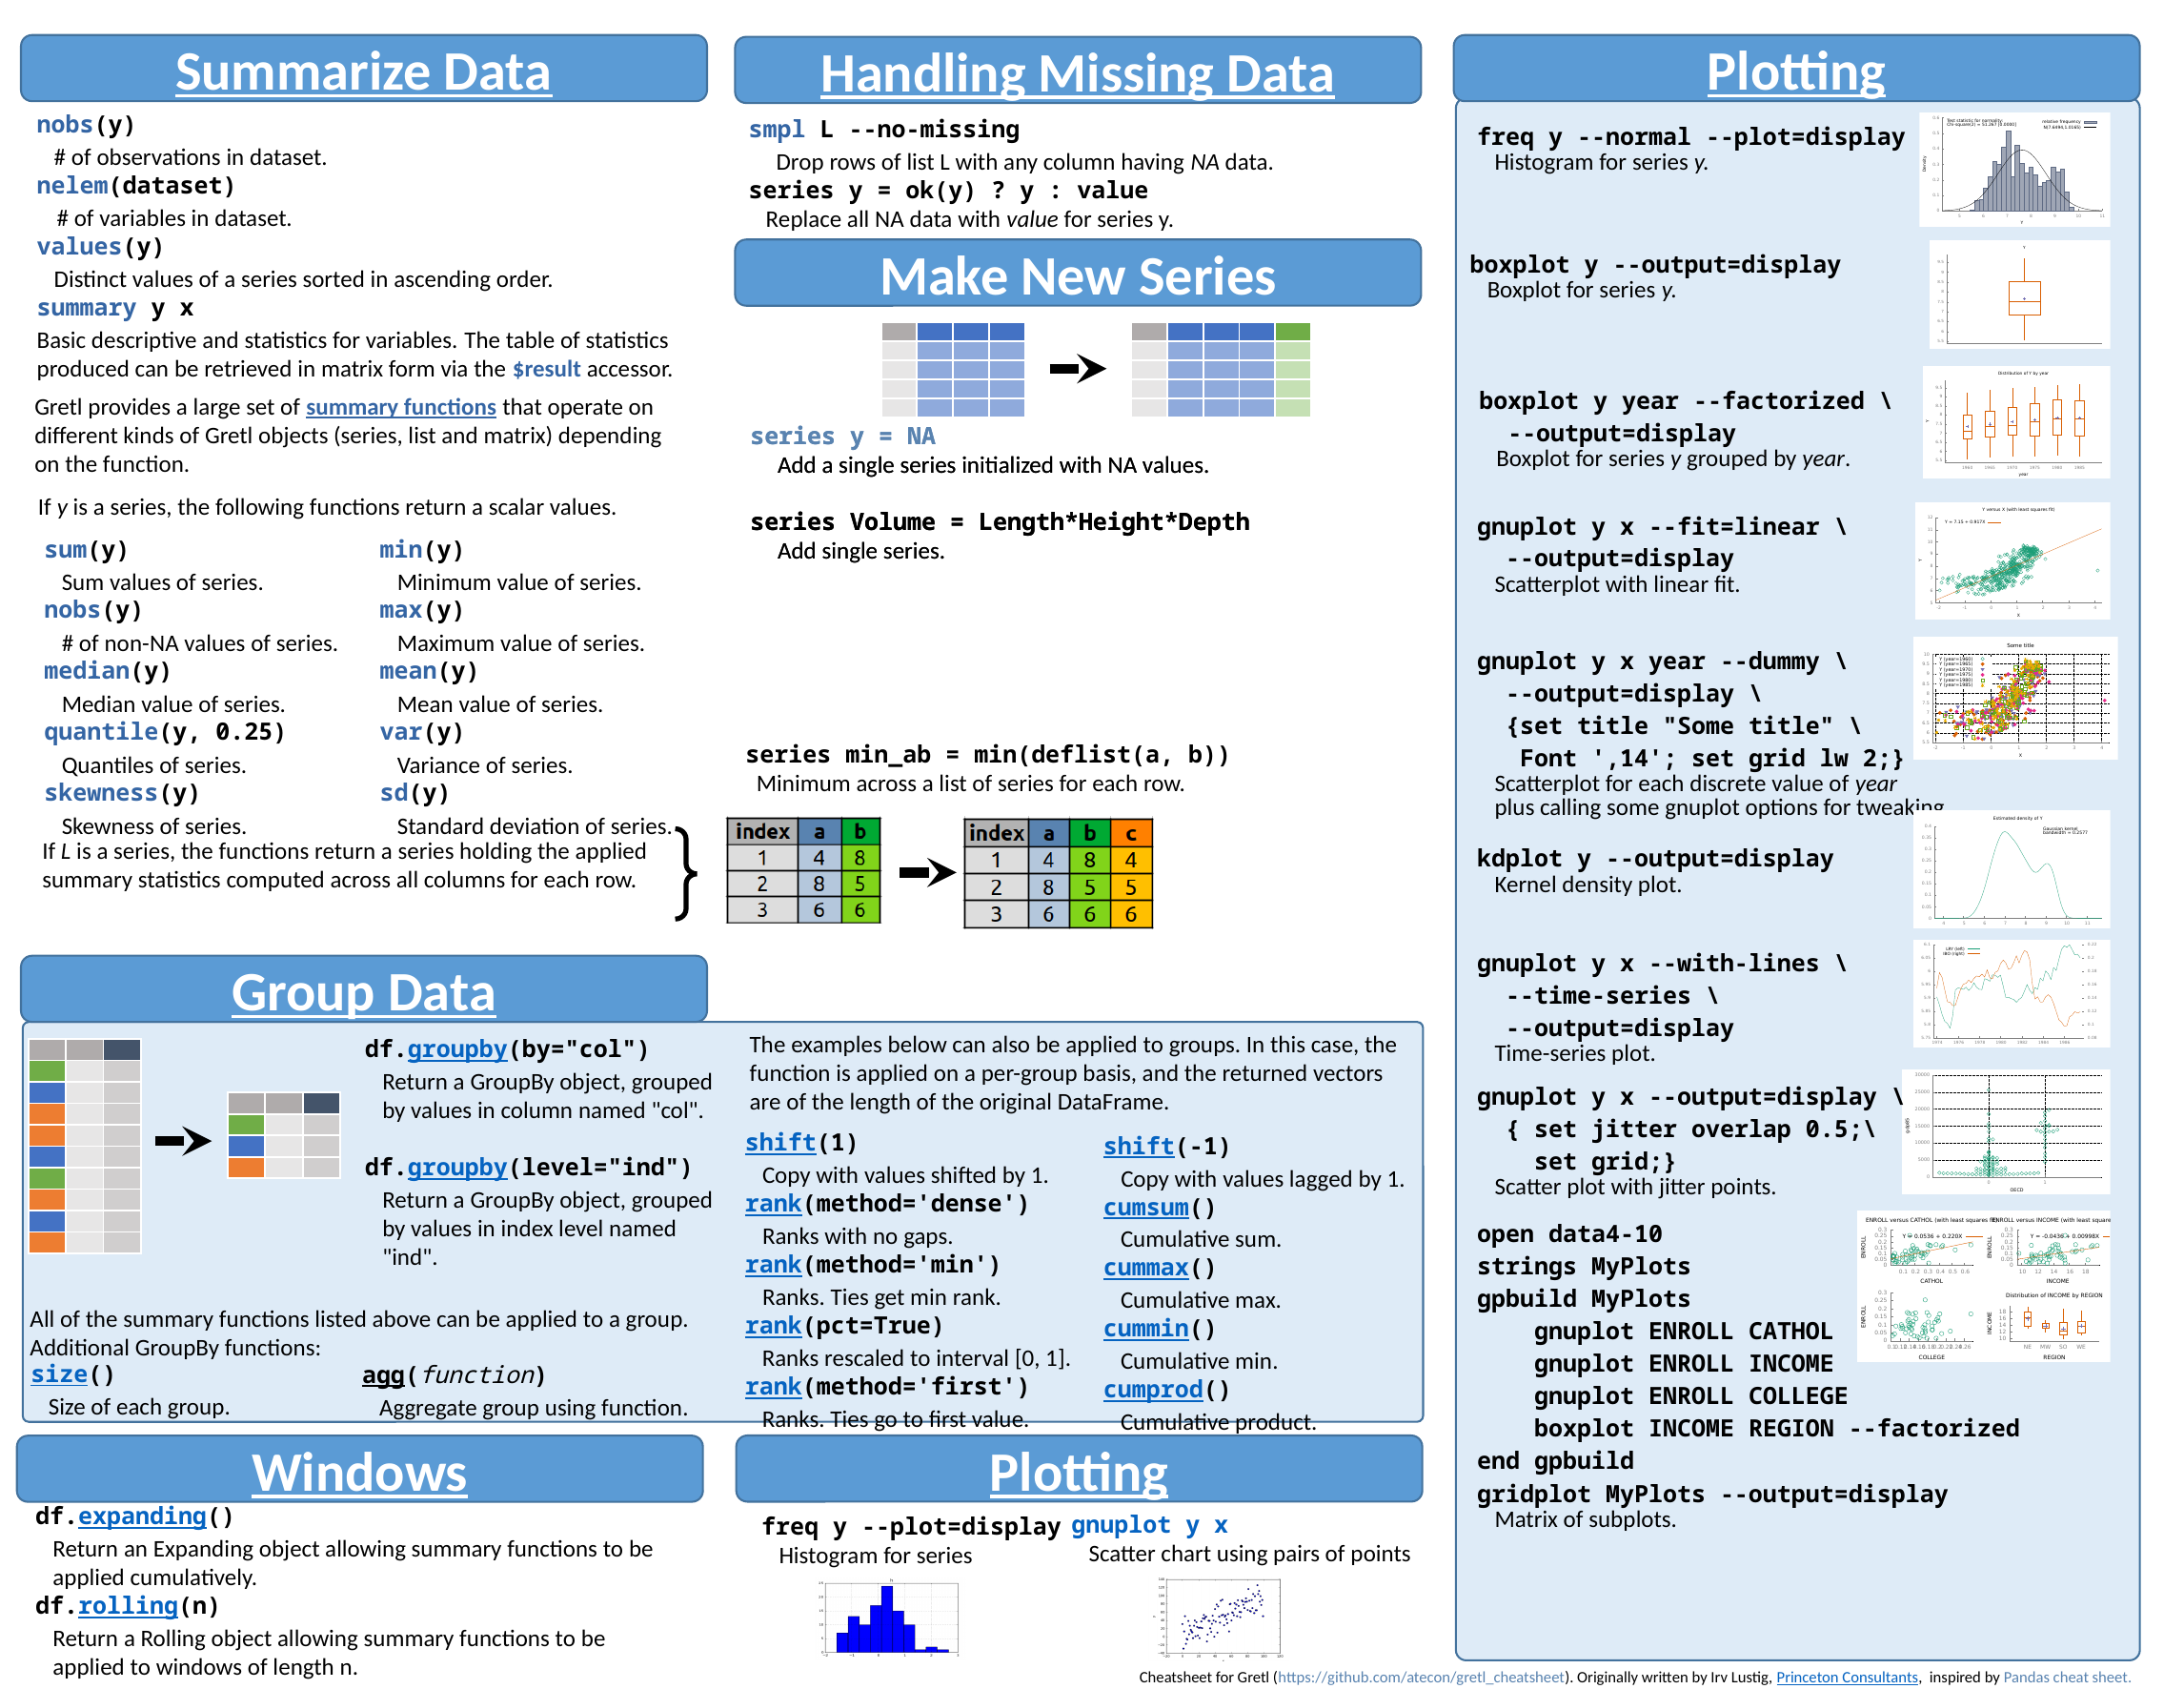

Summarize Data
Plotting
Handling Missing Data
nobs(y)
# of observations in dataset.
nelem(dataset)
 # of variables in dataset.
values(y)
Distinct values of a series sorted in ascending order.
summary y x
Basic descriptive and statistics for variables. The table of statistics produced can be retrieved in matrix form via the $result accessor.
smpl L --no-missing
 Drop rows of list L with any column having NA data.
series y = ok(y) ? y : value
Replace all NA data with value for series y.
freq y --normal --plot=display
Histogram for series y.
Make New Series
boxplot y --output=display
Boxplot for series y.
| | | | |
| --- | --- | --- | --- |
| | | | |
| | | | |
| | | | |
| | | | |
| | | | | |
| --- | --- | --- | --- | --- |
| | | | | |
| | | | | |
| | | | | |
| | | | | |
boxplot y year --factorized \
 --output=display
Boxplot for series y grouped by year.
Gretl provides a large set of summary functions that operate on different kinds of Gretl objects (series, list and matrix) depending on the function.
series y = NA
 Add a single series initialized with NA values.
series Volume = Length*Height*Depth
 Add single series.
series y = NA
 Add a single series initialized with NA values.
series Volume = Length*Height*Depth
 Add single series.
If y is a series, the following functions return a scalar values.
gnuplot y x --fit=linear \
 --output=display
Scatterplot with linear fit.
sum(y)
Sum values of series.
nobs(y)
# of non-NA values of series.
median(y)
Median value of series.
quantile(y, 0.25)
Quantiles of series.
skewness(y)
Skewness of series.
min(y)
Minimum value of series.
max(y)
Maximum value of series.
mean(y)
Mean value of series.
var(y)
Variance of series.
sd(y)
Standard deviation of series.
gnuplot y x year --dummy \
 --output=display \
 {set title "Some title" \
 Font ',14'; set grid lw 2;}
Scatterplot for each discrete value of year
plus calling some gnuplot options for tweaking.
series min_ab = min(deflist(a, b))
 Minimum across a list of series for each row.
If L is a series, the functions return a series holding the applied summary statistics computed across all columns for each row.
kdplot y --output=display
Kernel density plot.
gnuplot y x --with-lines \
 --time-series \
 --output=display
Time-series plot.
Group Data
The examples below can also be applied to groups. In this case, the function is applied on a per-group basis, and the returned vectors are of the length of the original DataFrame.
df.groupby(by="col")
Return a GroupBy object, grouped by values in column named "col".
df.groupby(level="ind")
Return a GroupBy object, grouped by values in index level named "ind".
| | | |
| --- | --- | --- |
| | | |
| | | |
| | | |
| | | |
| | | |
| | | |
| | | |
| | | |
| | | |
gnuplot y x --output=display \
 { set jitter overlap 0.5;\
 set grid;}
Scatter plot with jitter points.
| | | |
| --- | --- | --- |
| | | |
| | | |
| | | |
shift(1)
Copy with values shifted by 1.
rank(method='dense')
Ranks with no gaps.
rank(method='min')
Ranks. Ties get min rank.
rank(pct=True)
Ranks rescaled to interval [0, 1].
rank(method='first')
Ranks. Ties go to first value.
shift(-1)
Copy with values lagged by 1.
cumsum()
Cumulative sum.
cummax()
Cumulative max.
cummin()
Cumulative min.
cumprod()
Cumulative product.
open data4-10
strings MyPlots
gpbuild MyPlots
 gnuplot ENROLL CATHOL
 gnuplot ENROLL INCOME
 gnuplot ENROLL COLLEGE
 boxplot INCOME REGION --factorized
end gpbuild
gridplot MyPlots --output=display
Matrix of subplots.
All of the summary functions listed above can be applied to a group. Additional GroupBy functions:
size()
Size of each group.
agg(function)
Aggregate group using function.
Plotting
Windows
df.expanding()
Return an Expanding object allowing summary functions to be applied cumulatively.
df.rolling(n)
Return a Rolling object allowing summary functions to be applied to windows of length n.
gnuplot y x
Scatter chart using pairs of points
freq y --plot=display
Histogram for series
Cheatsheet for Gretl (https://github.com/atecon/gretl_cheatsheet). Originally written by Irv Lustig, Princeton Consultants, inspired by Pandas cheat sheet.